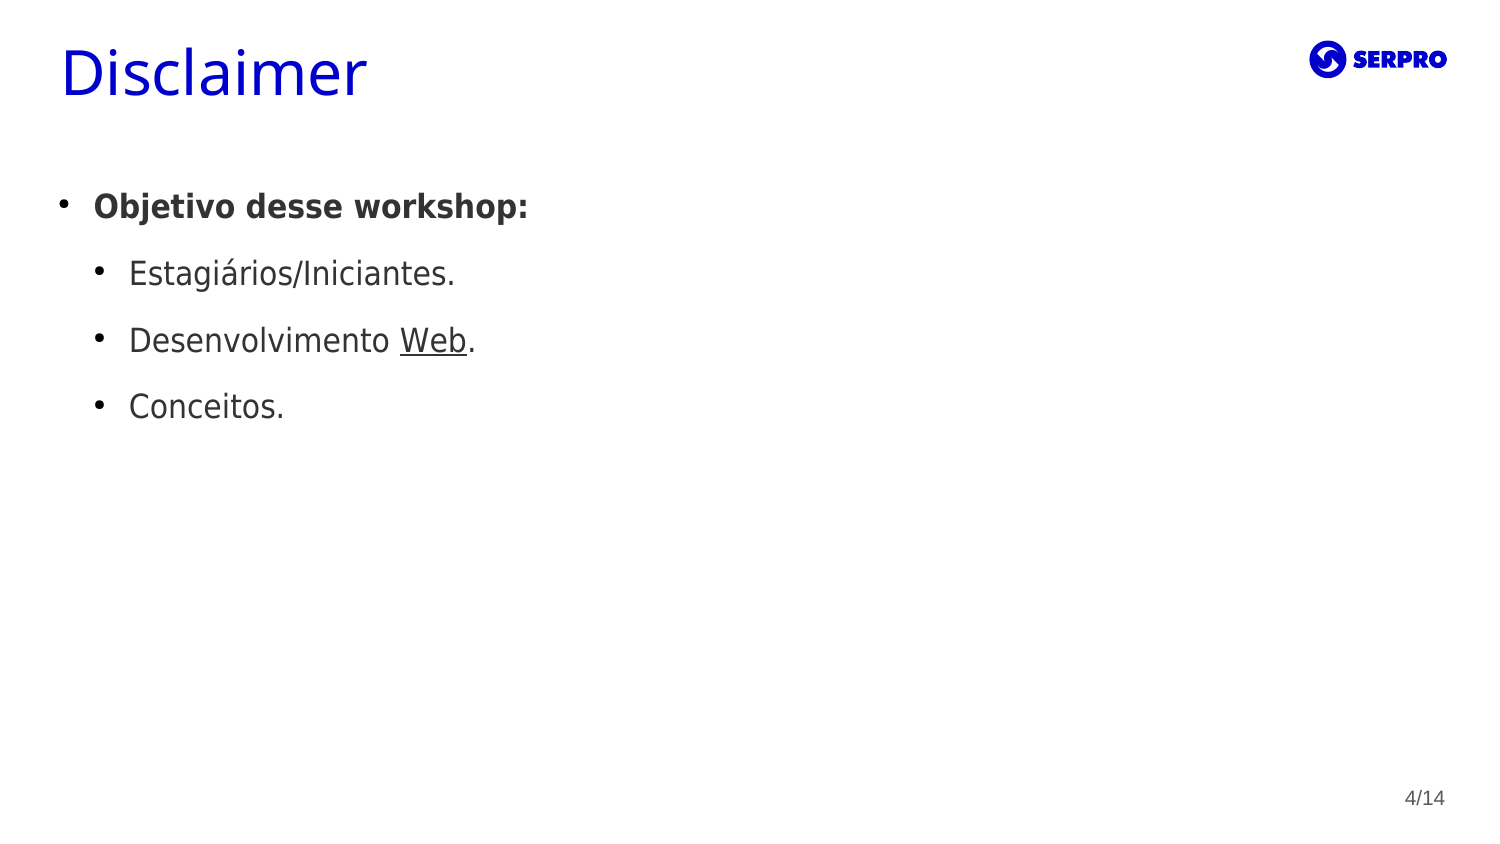

# Disclaimer
Objetivo desse workshop:
Estagiários/Iniciantes.
Desenvolvimento Web.
Conceitos.